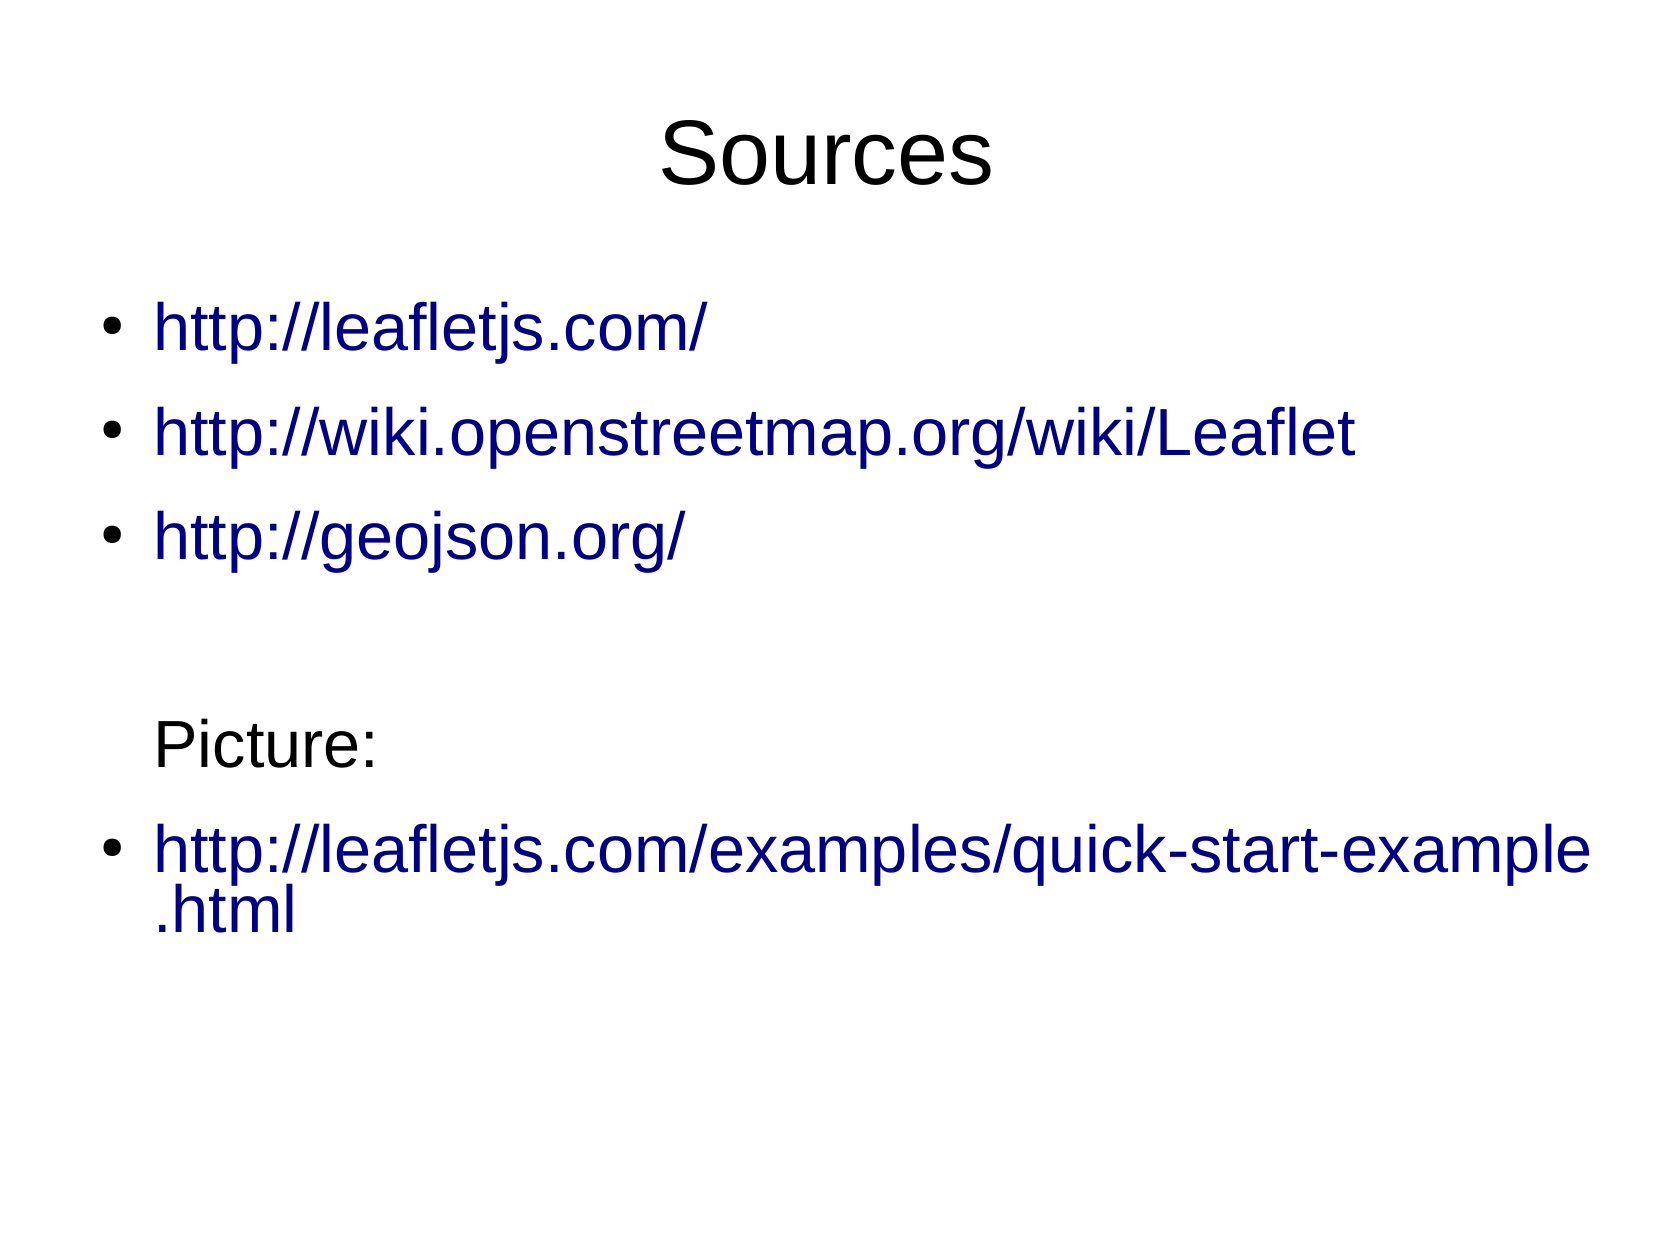

# Sources
http://leafletjs.com/
http://wiki.openstreetmap.org/wiki/Leaflet
http://geojson.org/
Picture:
http://leafletjs.com/examples/quick-start-example.html